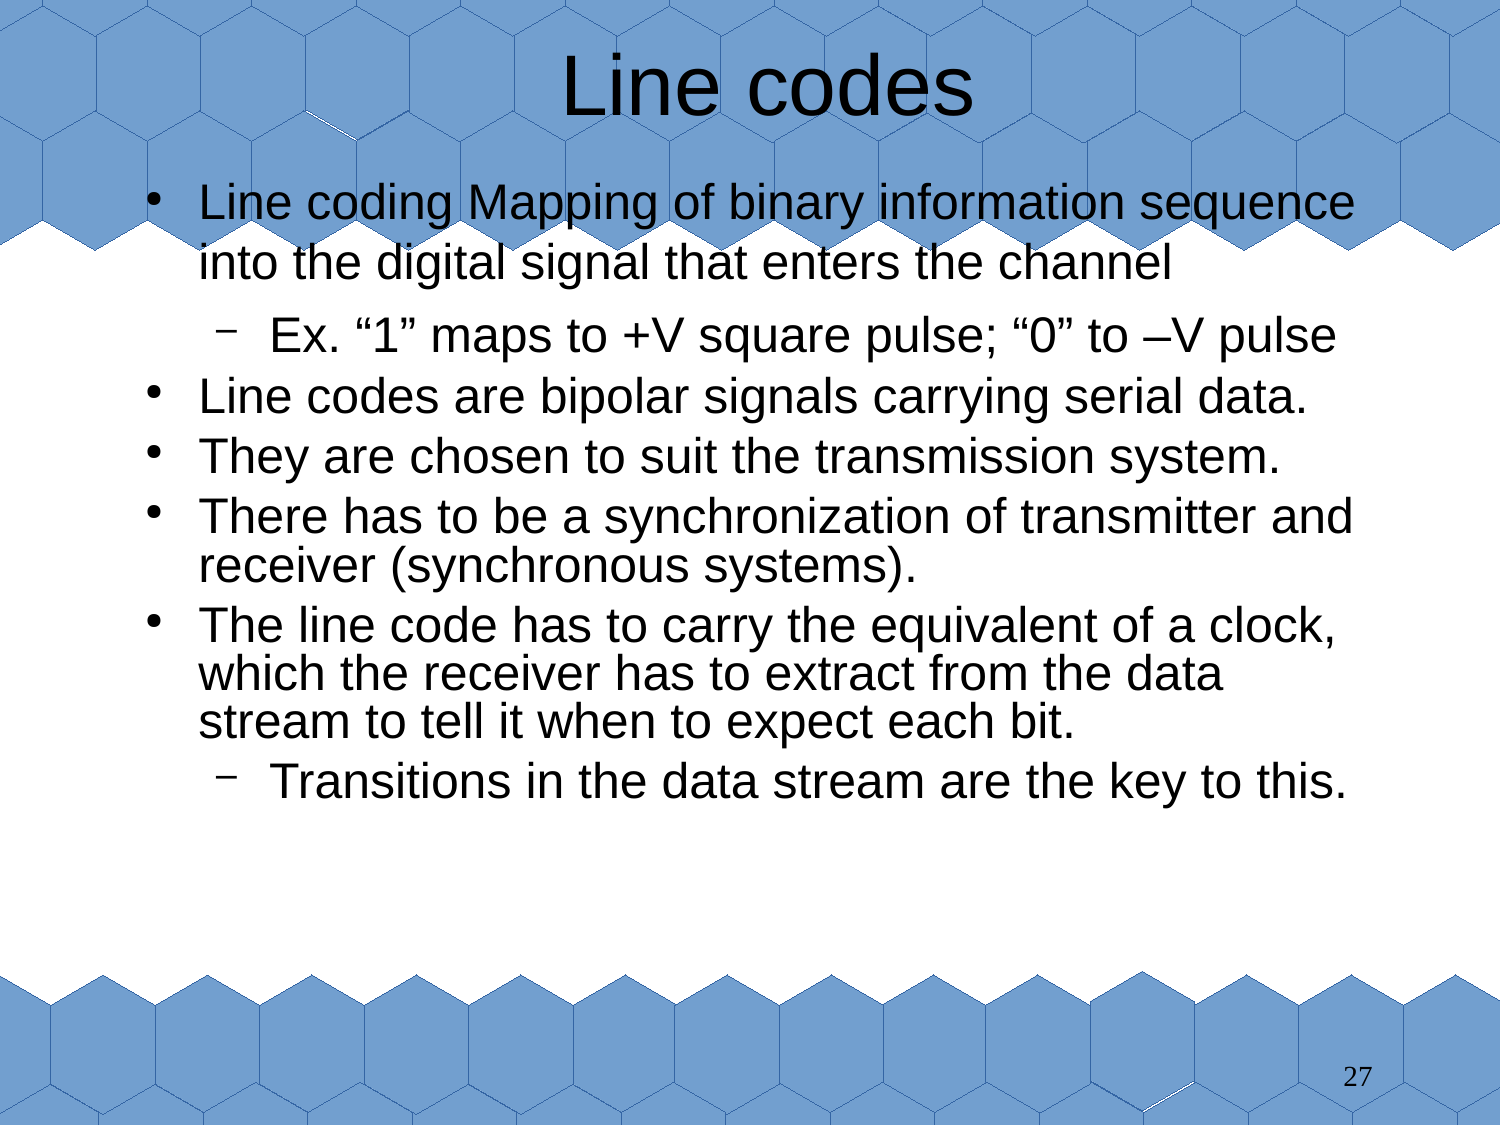

# Line codes
Line coding Mapping of binary information sequence into the digital signal that enters the channel
Ex. “1” maps to +V square pulse; “0” to –V pulse
Line codes are bipolar signals carrying serial data.
They are chosen to suit the transmission system.
There has to be a synchronization of transmitter and receiver (synchronous systems).
The line code has to carry the equivalent of a clock, which the receiver has to extract from the data stream to tell it when to expect each bit.
Transitions in the data stream are the key to this.